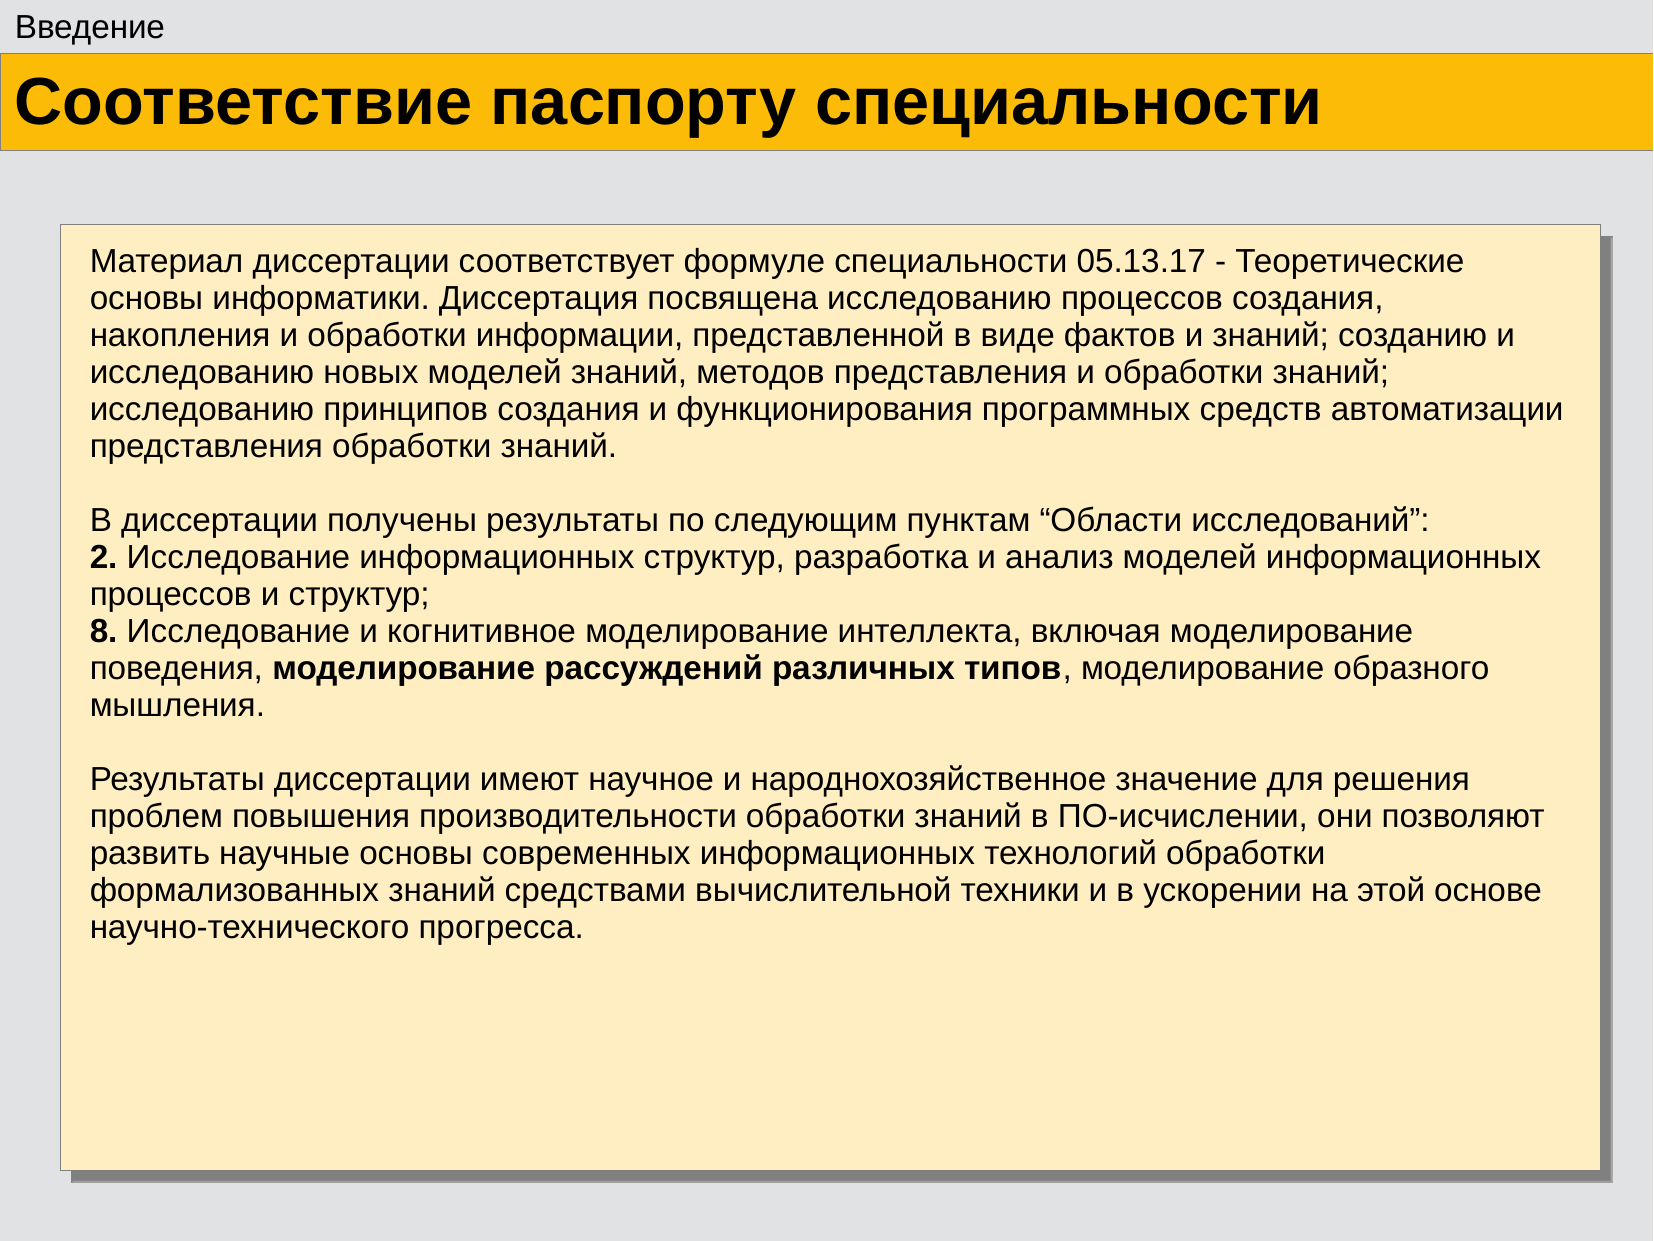

Введение
Соответствие паспорту специальности
Материал диссертации соответствует формуле специальности 05.13.17 - Теоретические основы информатики. Диссертация посвящена исследованию процессов создания, накопления и обработки информации, представленной в виде фактов и знаний; созданию и исследованию новых моделей знаний, методов представления и обработки знаний; исследованию принципов создания и функционирования программных средств автоматизации представления обработки знаний.
В диссертации получены результаты по следующим пунктам “Области исследований”:
2. Исследование информационных структур, разработка и анализ моделей информационных процессов и структур;
8. Исследование и когнитивное моделирование интеллекта, включая моделирование поведения, моделирование рассуждений различных типов, моделирование образного мышления.
Результаты диссертации имеют научное и народнохозяйственное значение для решения проблем повышения производительности обработки знаний в ПО-исчислении, они позволяют развить научные основы современных информационных технологий обработки формализованных знаний средствами вычислительной техники и в ускорении на этой основе научно-технического прогресса.